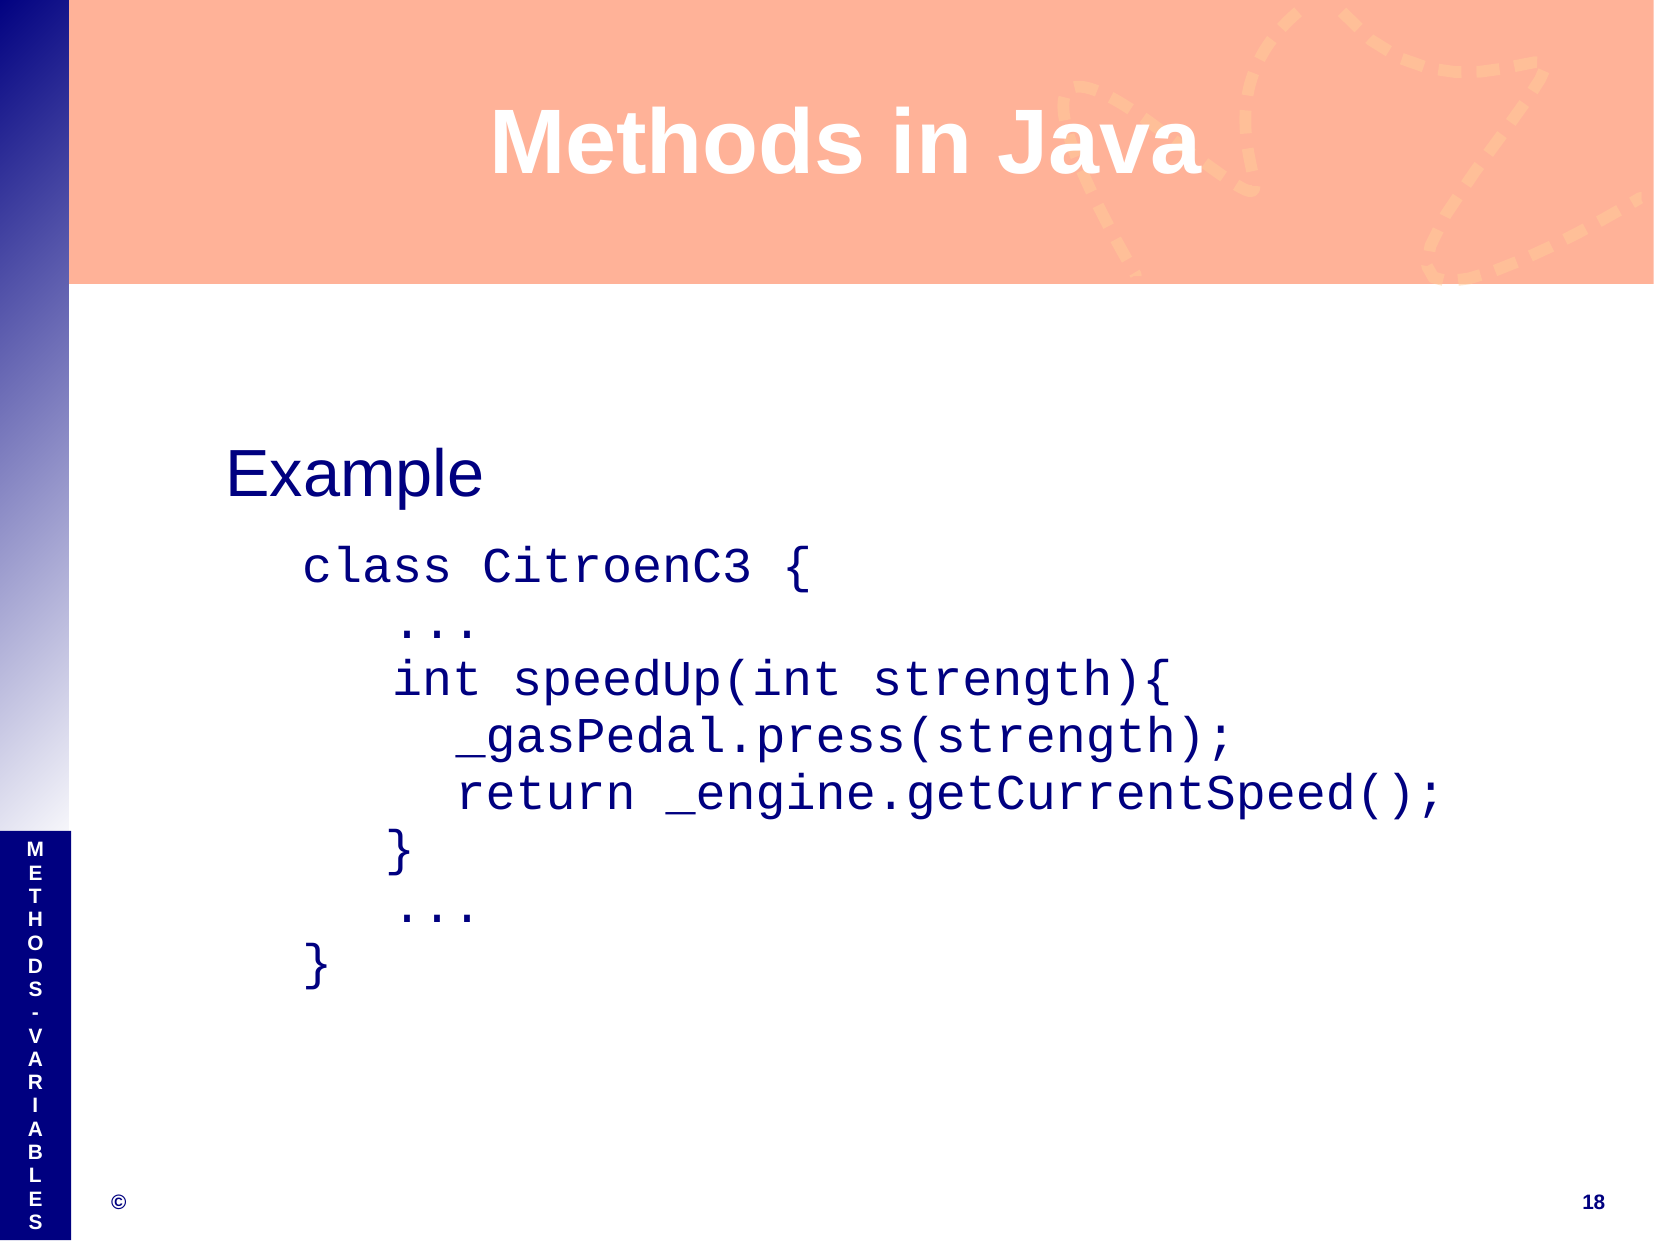

# Methods in Java
Example
class CitroenC3 {
 ...
 int speedUp(int strength){
_gasPedal.press(strength);
return _engine.getCurrentSpeed();
}
 ...
}
M
E
T
H
O
D
S
-
V
A
R
I
A
B
L
E
S